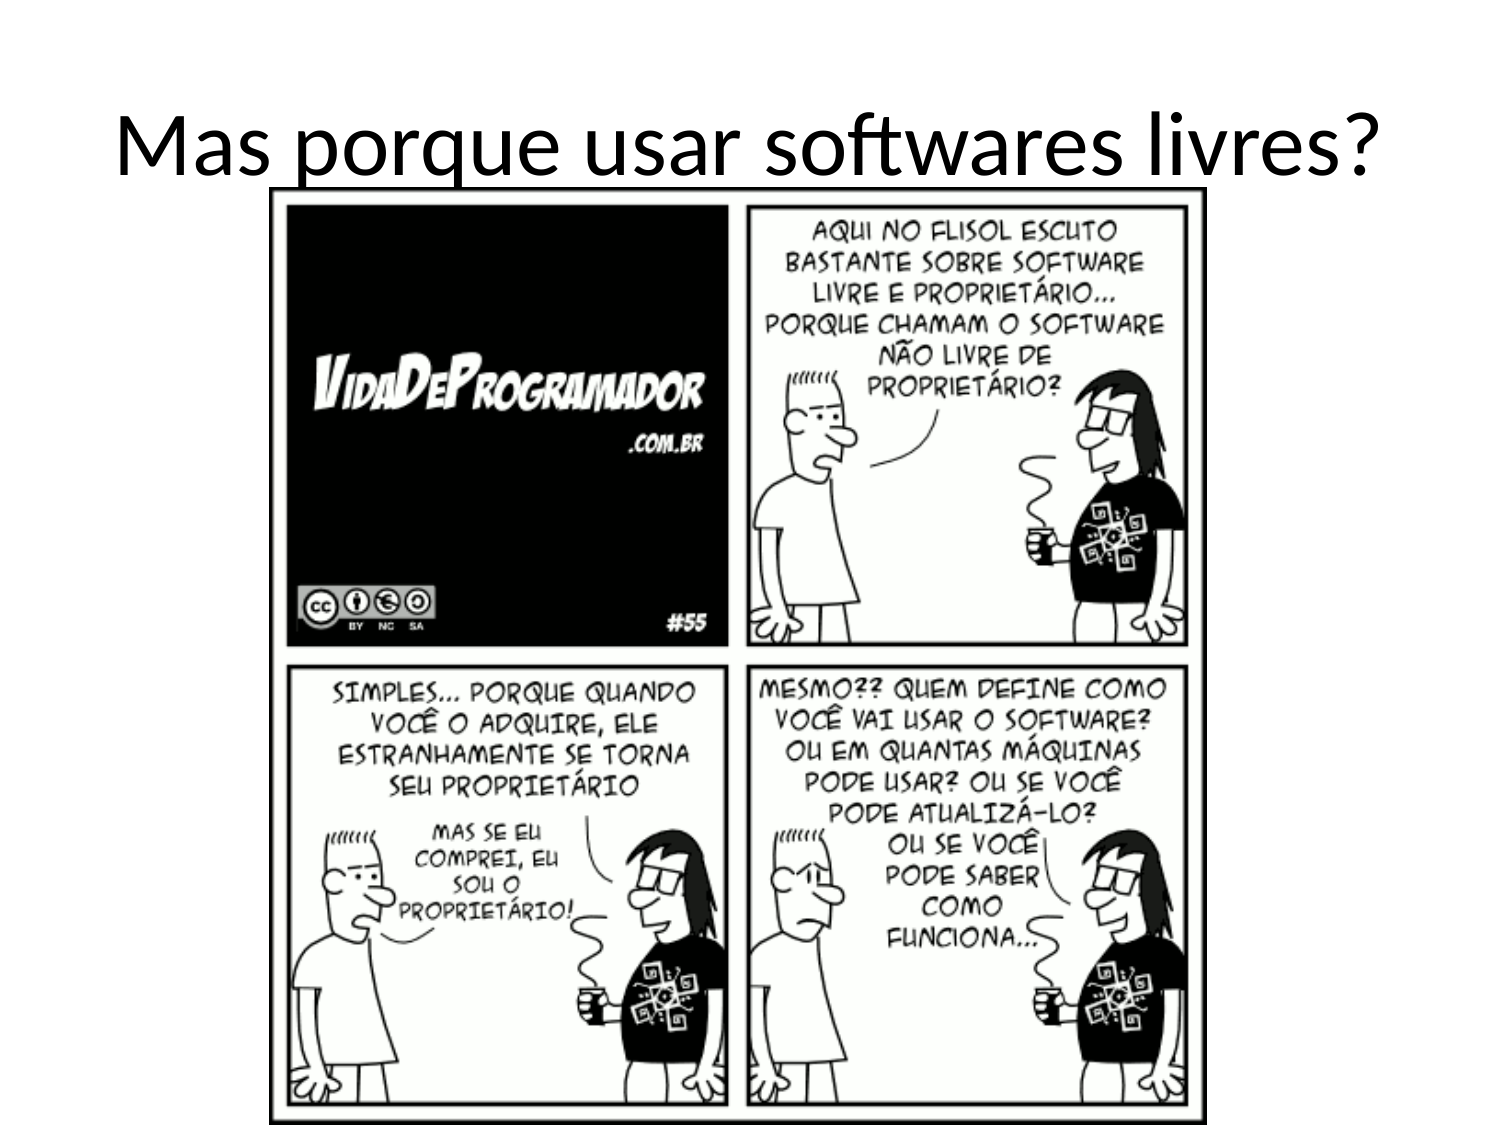

# Mas porque usar softwares livres?
Porque não usar?
Atualmente os softwares livres são tão bom ou melhores quantos os softwares proprietários.